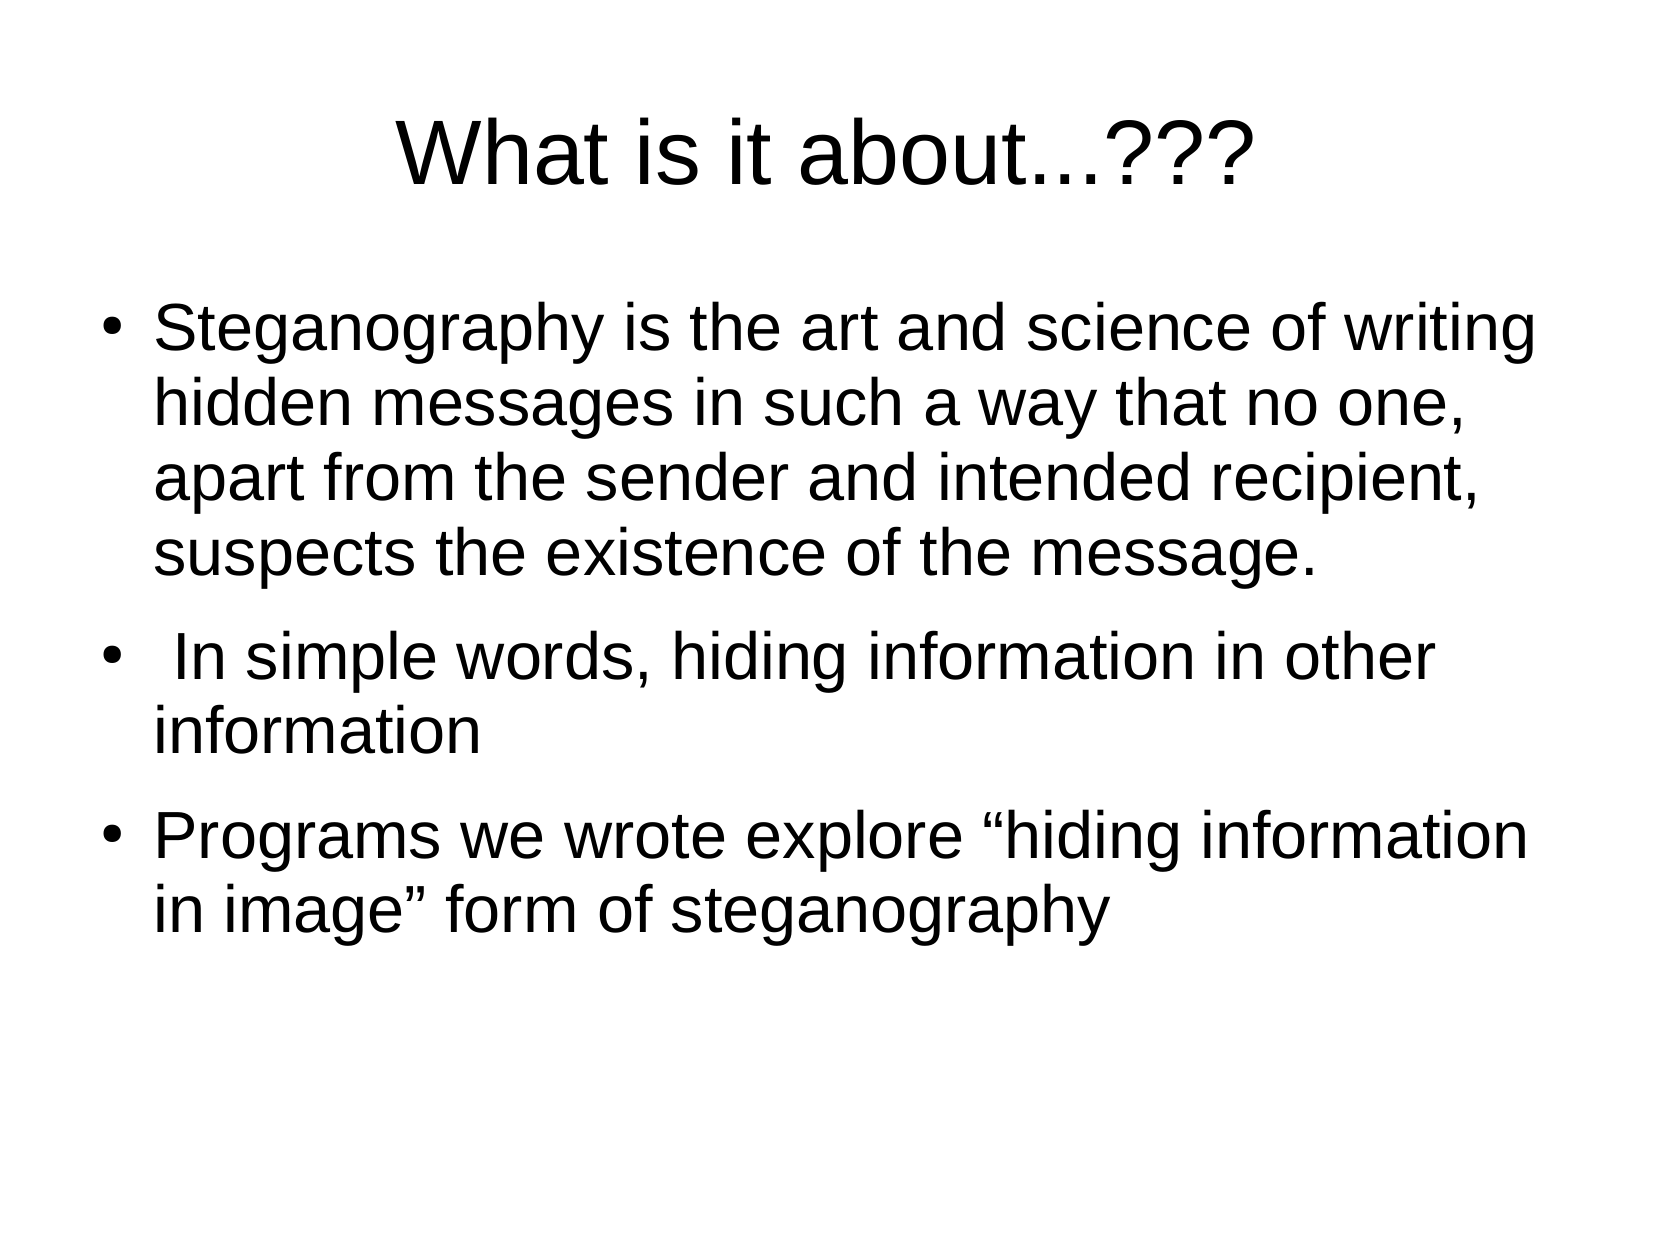

# What is it about...???
Steganography is the art and science of writing hidden messages in such a way that no one, apart from the sender and intended recipient, suspects the existence of the message.
 In simple words, hiding information in other information
Programs we wrote explore “hiding information in image” form of steganography